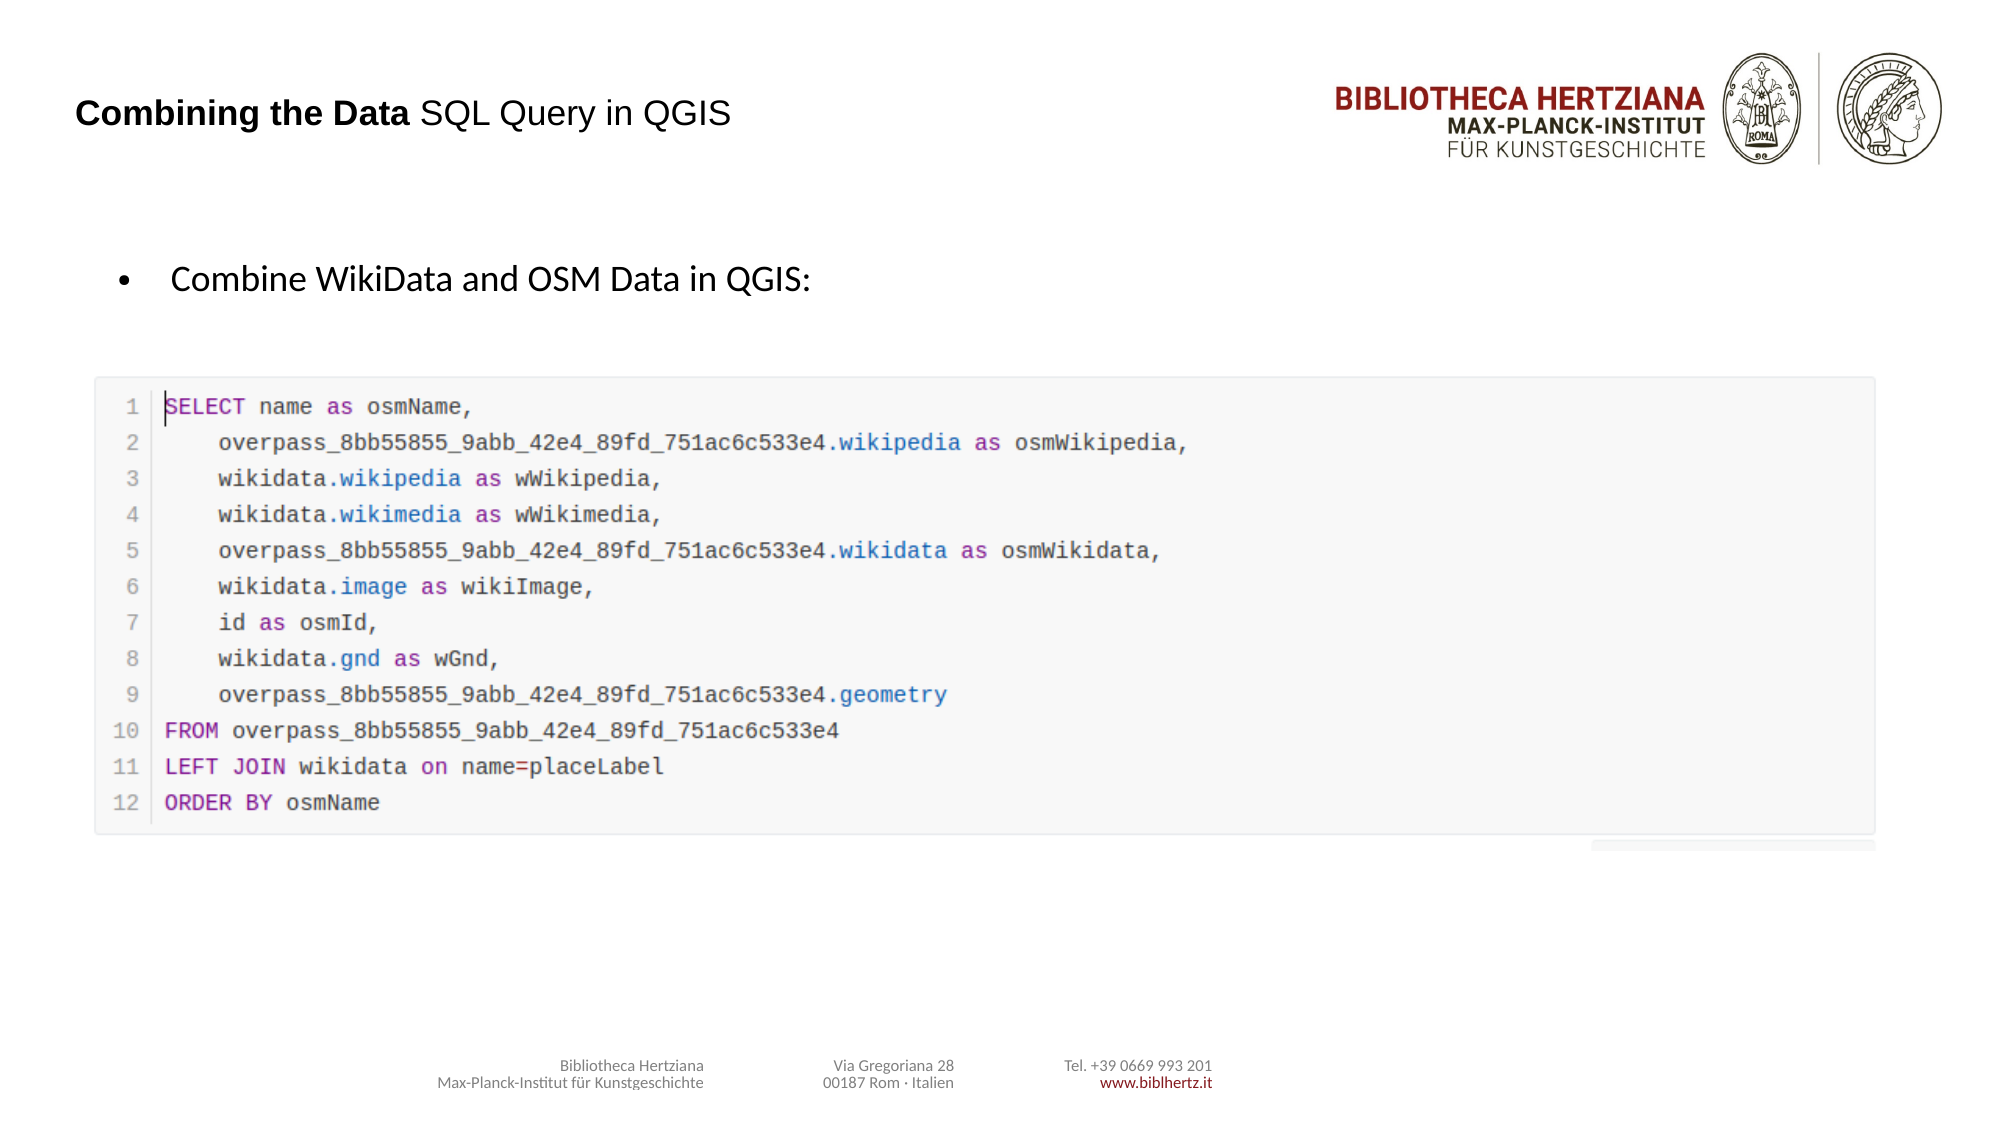

# Combining the Data SQL Query in QGIS
Combine WikiData and OSM Data in QGIS: